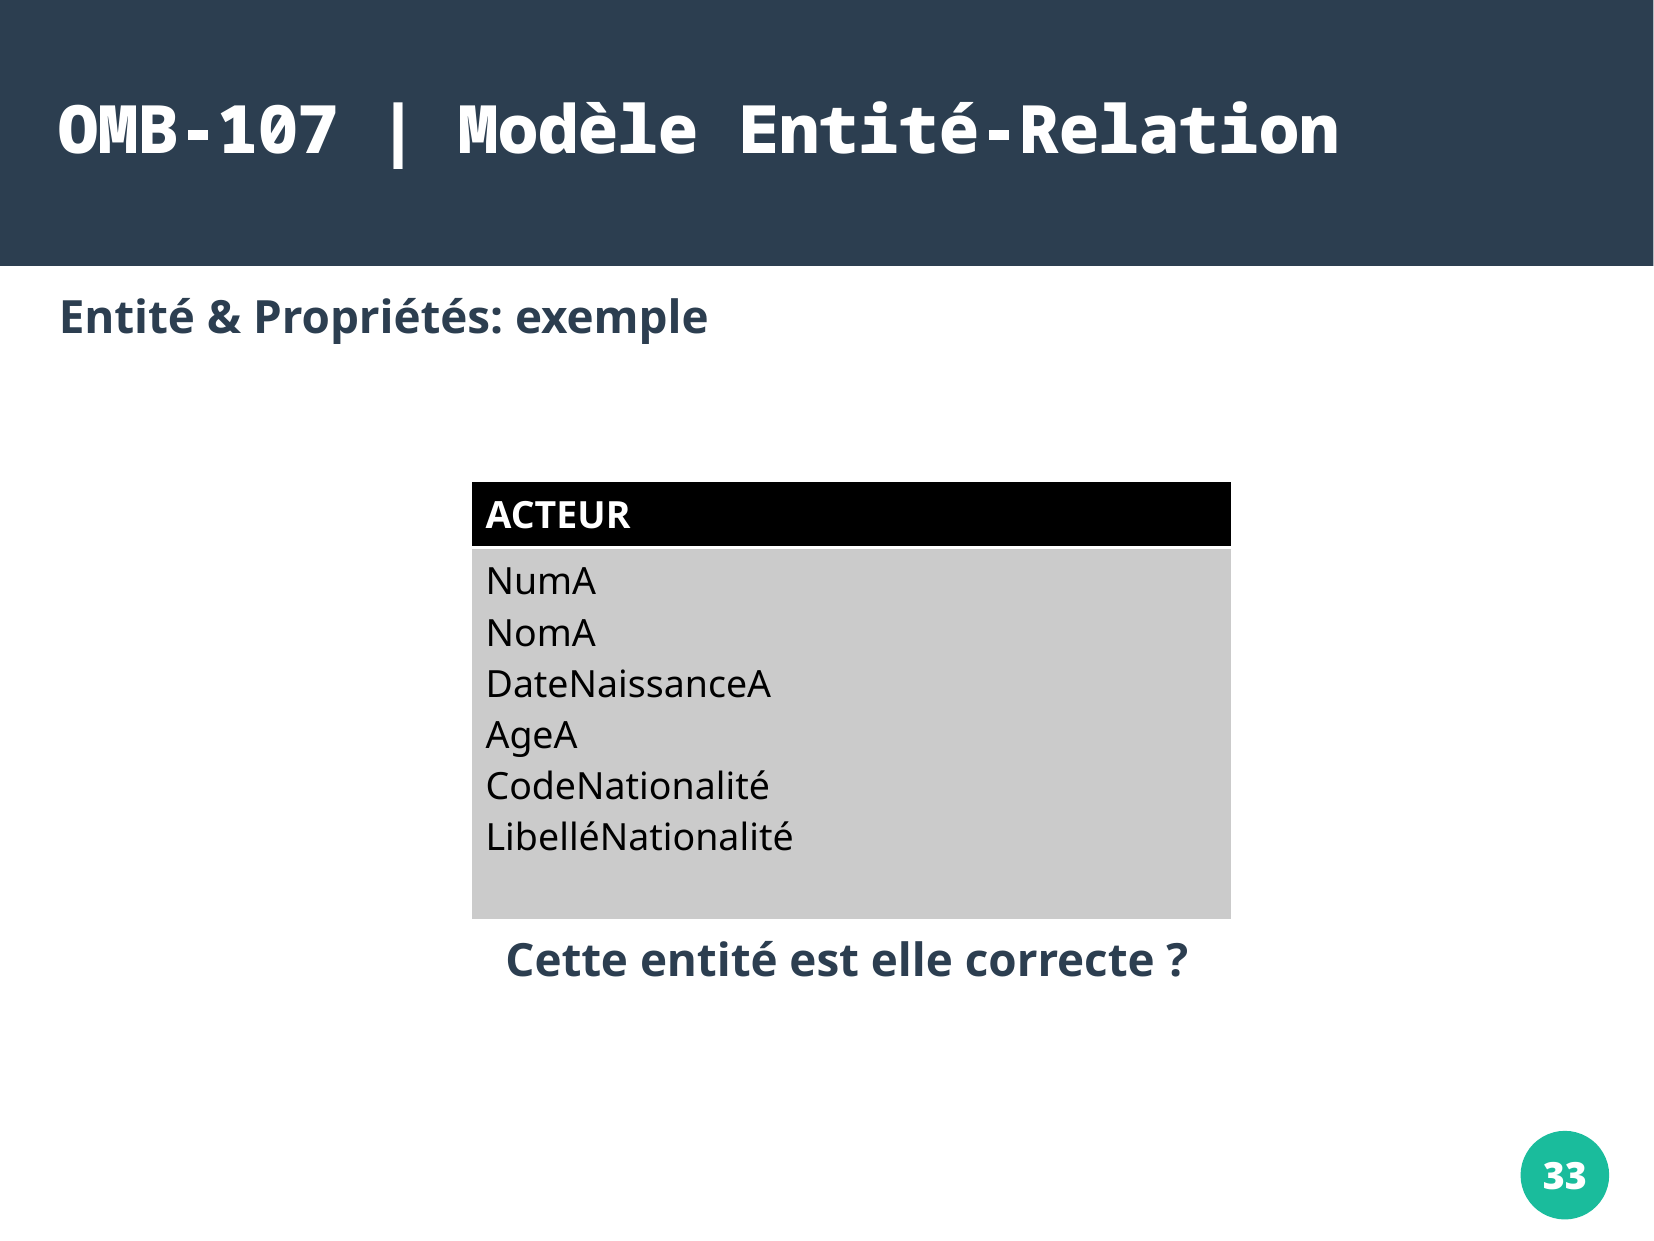

# OMB-107 | Modèle Entité-Relation
Entité & Propriétés: exemple
Cette entité est elle correcte ?
| ACTEUR |
| --- |
| NumA NomA DateNaissanceA AgeA CodeNationalité LibelléNationalité |
33